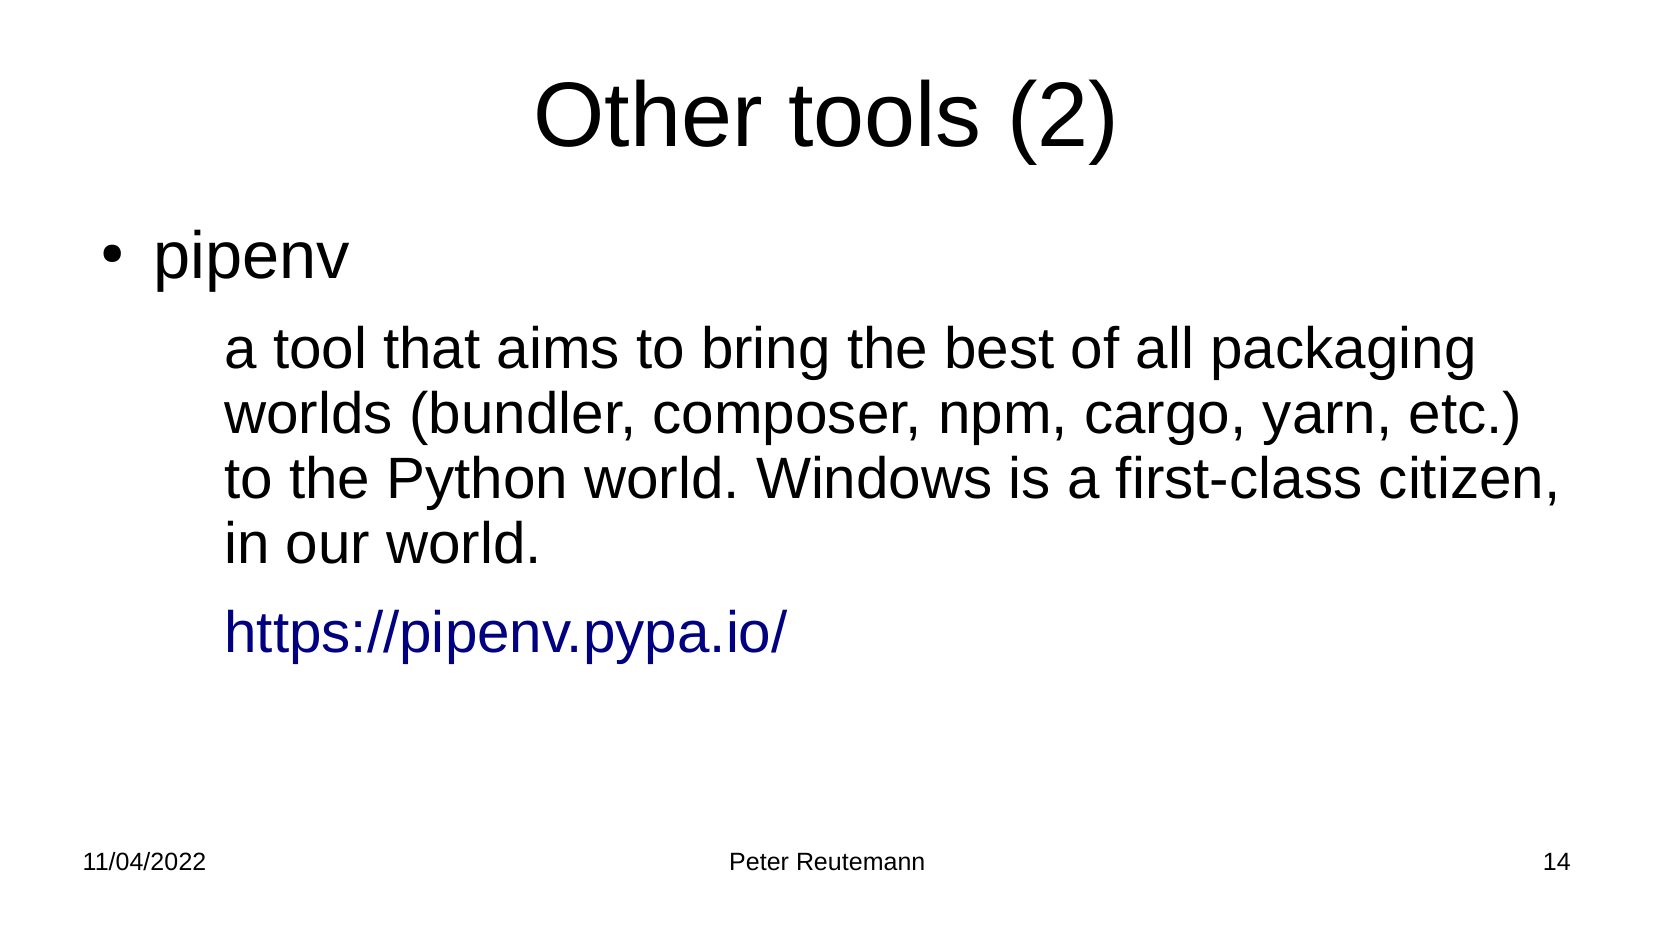

# Other tools (2)
pipenv
a tool that aims to bring the best of all packaging worlds (bundler, composer, npm, cargo, yarn, etc.) to the Python world. Windows is a first-class citizen, in our world.
https://pipenv.pypa.io/
11/04/2022
Peter Reutemann
14